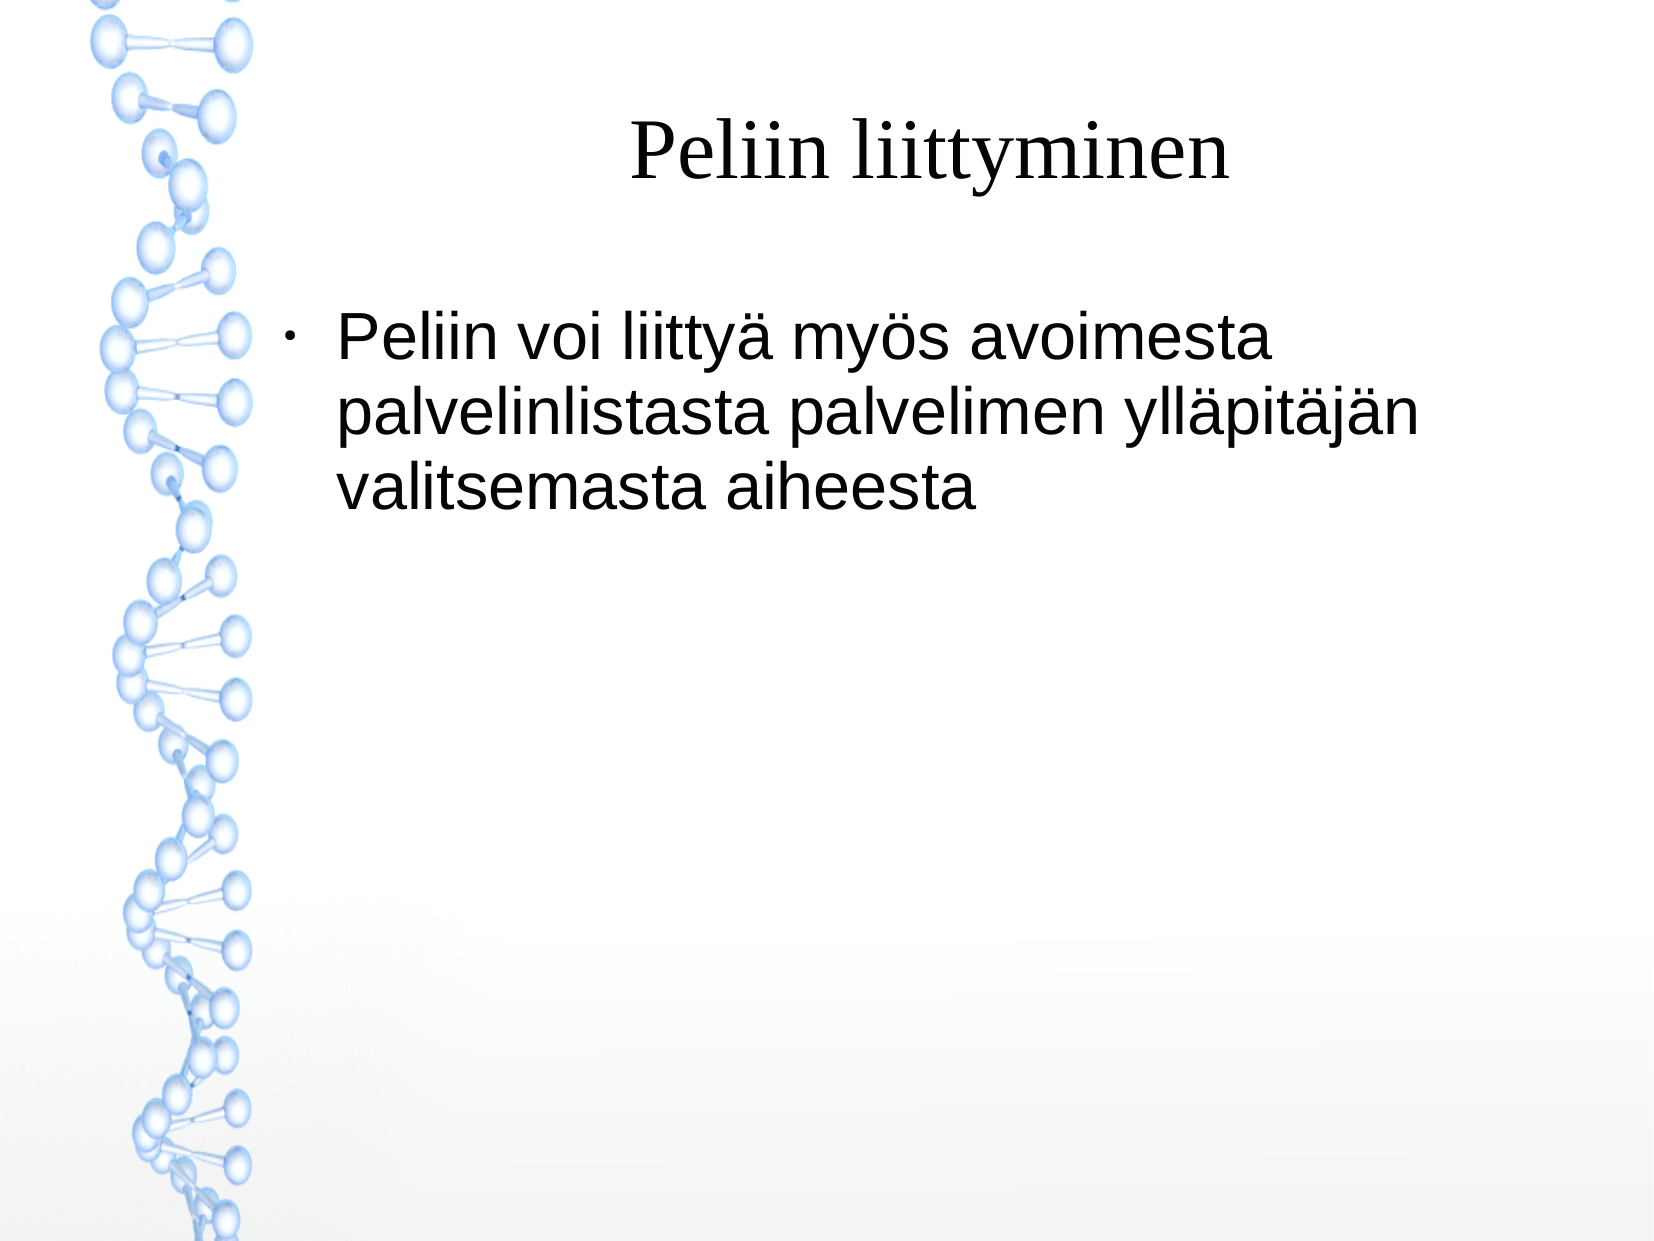

# Peliin liittyminen
Peliin voi liittyä myös avoimesta palvelinlistasta palvelimen ylläpitäjän valitsemasta aiheesta